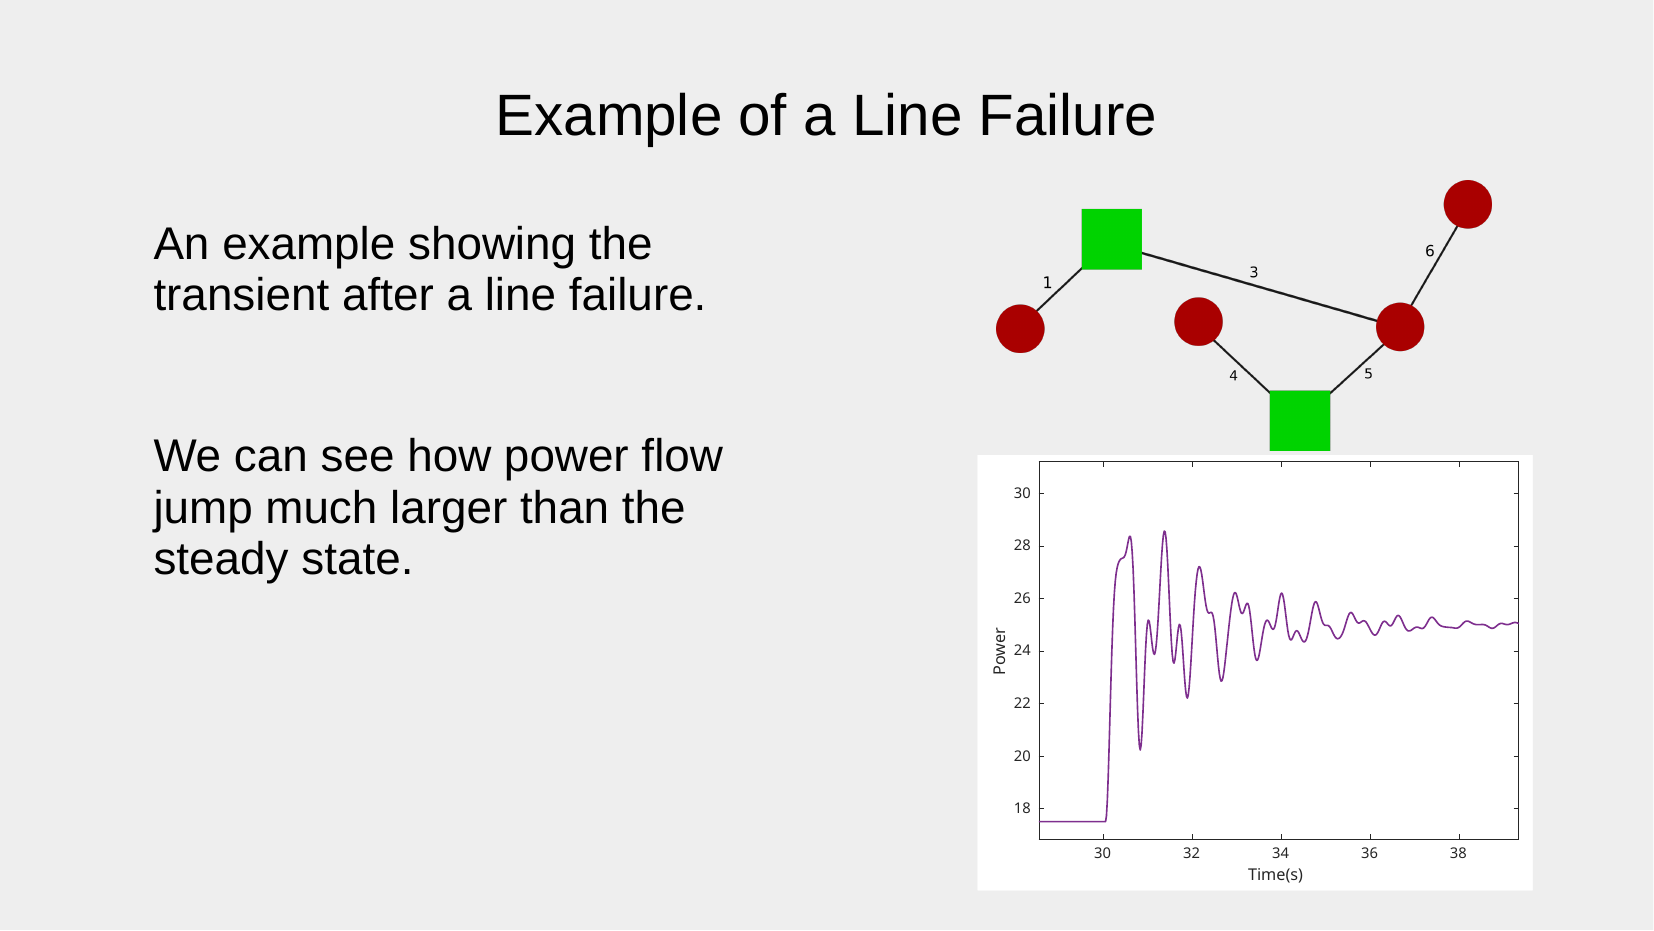

# Example of a Line Failure
An example showing the transient after a line failure.
We can see how power flow jump much larger than the steady state.